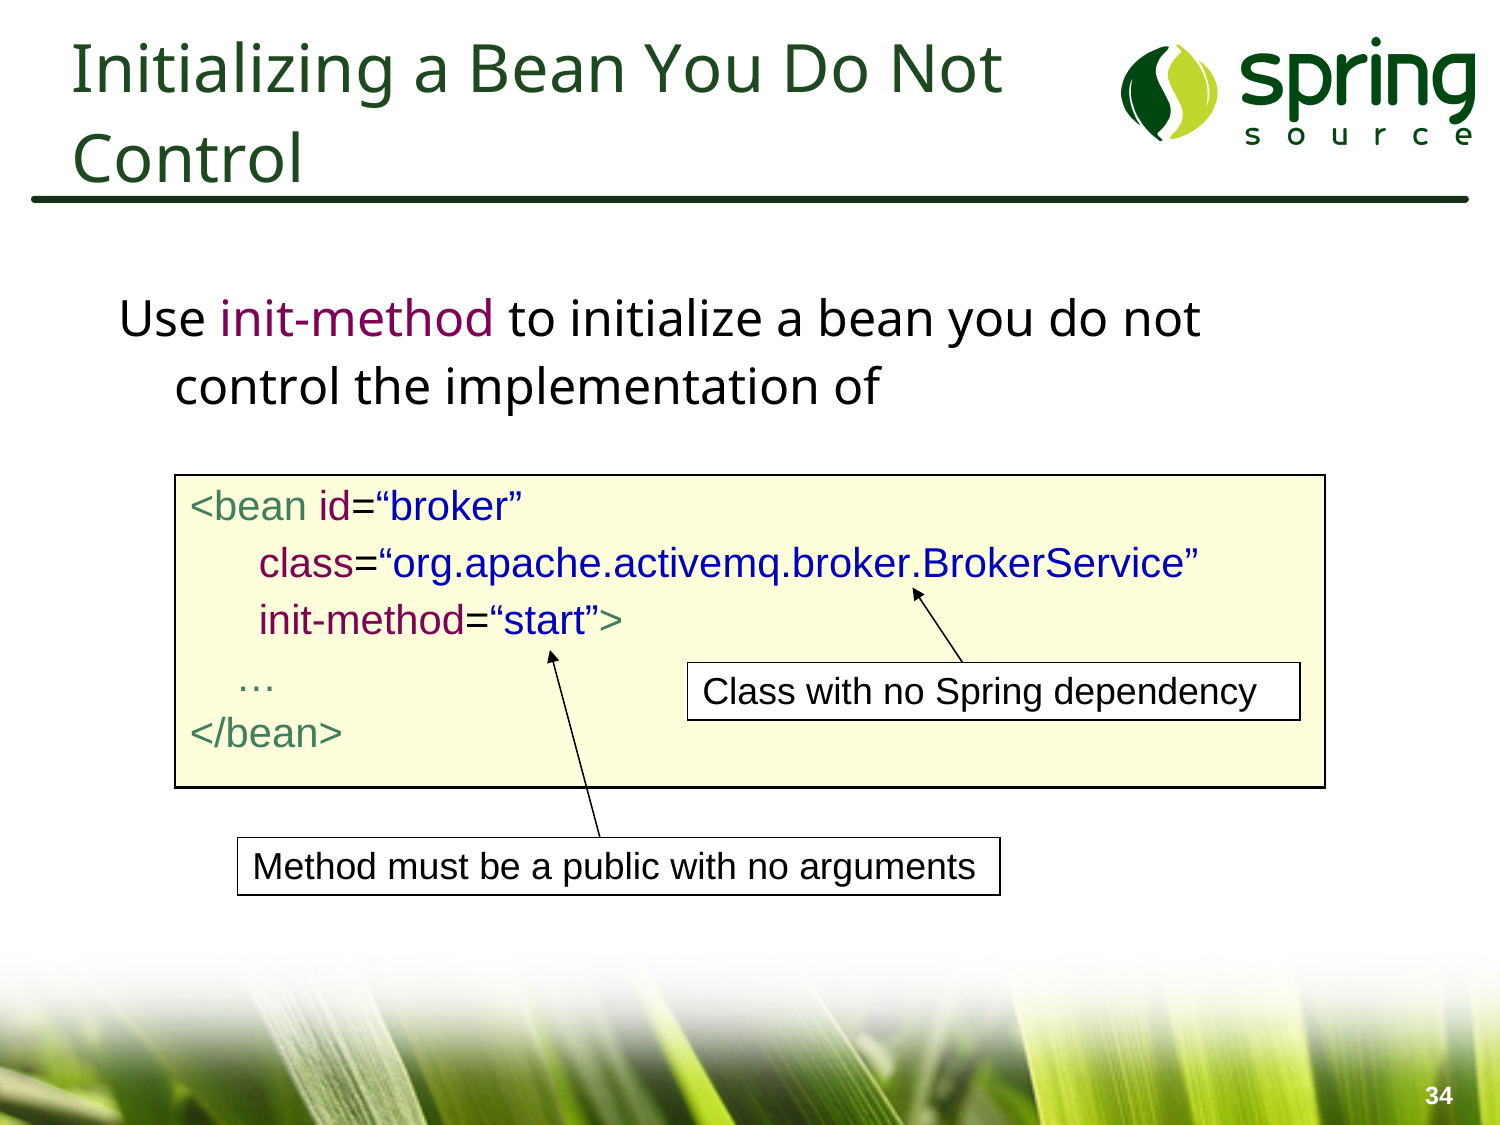

# Initializing a Bean You Do Not Control
Use init-method to initialize a bean you do not control the implementation of
<bean id=“broker”
 class=“org.apache.activemq.broker.BrokerService”
 init-method=“start”>
 …
</bean>
Class with no Spring dependency
Method must be a public with no arguments